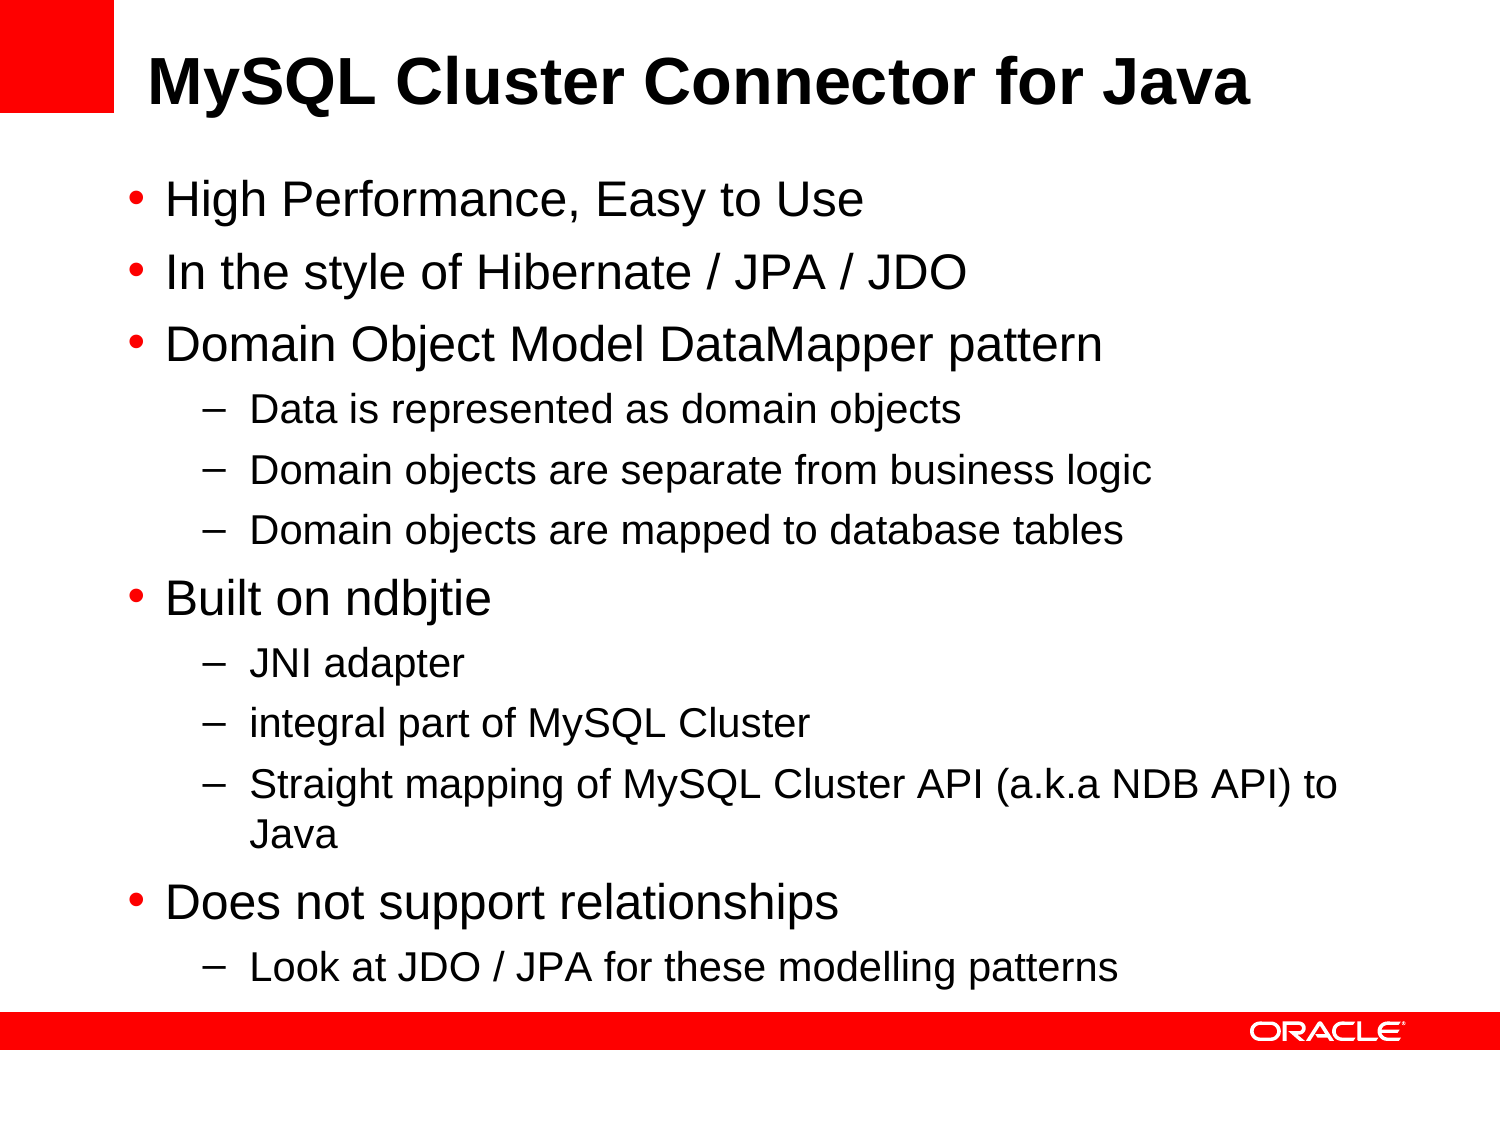

# MySQL Cluster Connector for Java
High Performance, Easy to Use
In the style of Hibernate / JPA / JDO
Domain Object Model DataMapper pattern
Data is represented as domain objects
Domain objects are separate from business logic
Domain objects are mapped to database tables
Built on ndbjtie
JNI adapter
integral part of MySQL Cluster
Straight mapping of MySQL Cluster API (a.k.a NDB API) to Java
Does not support relationships
Look at JDO / JPA for these modelling patterns